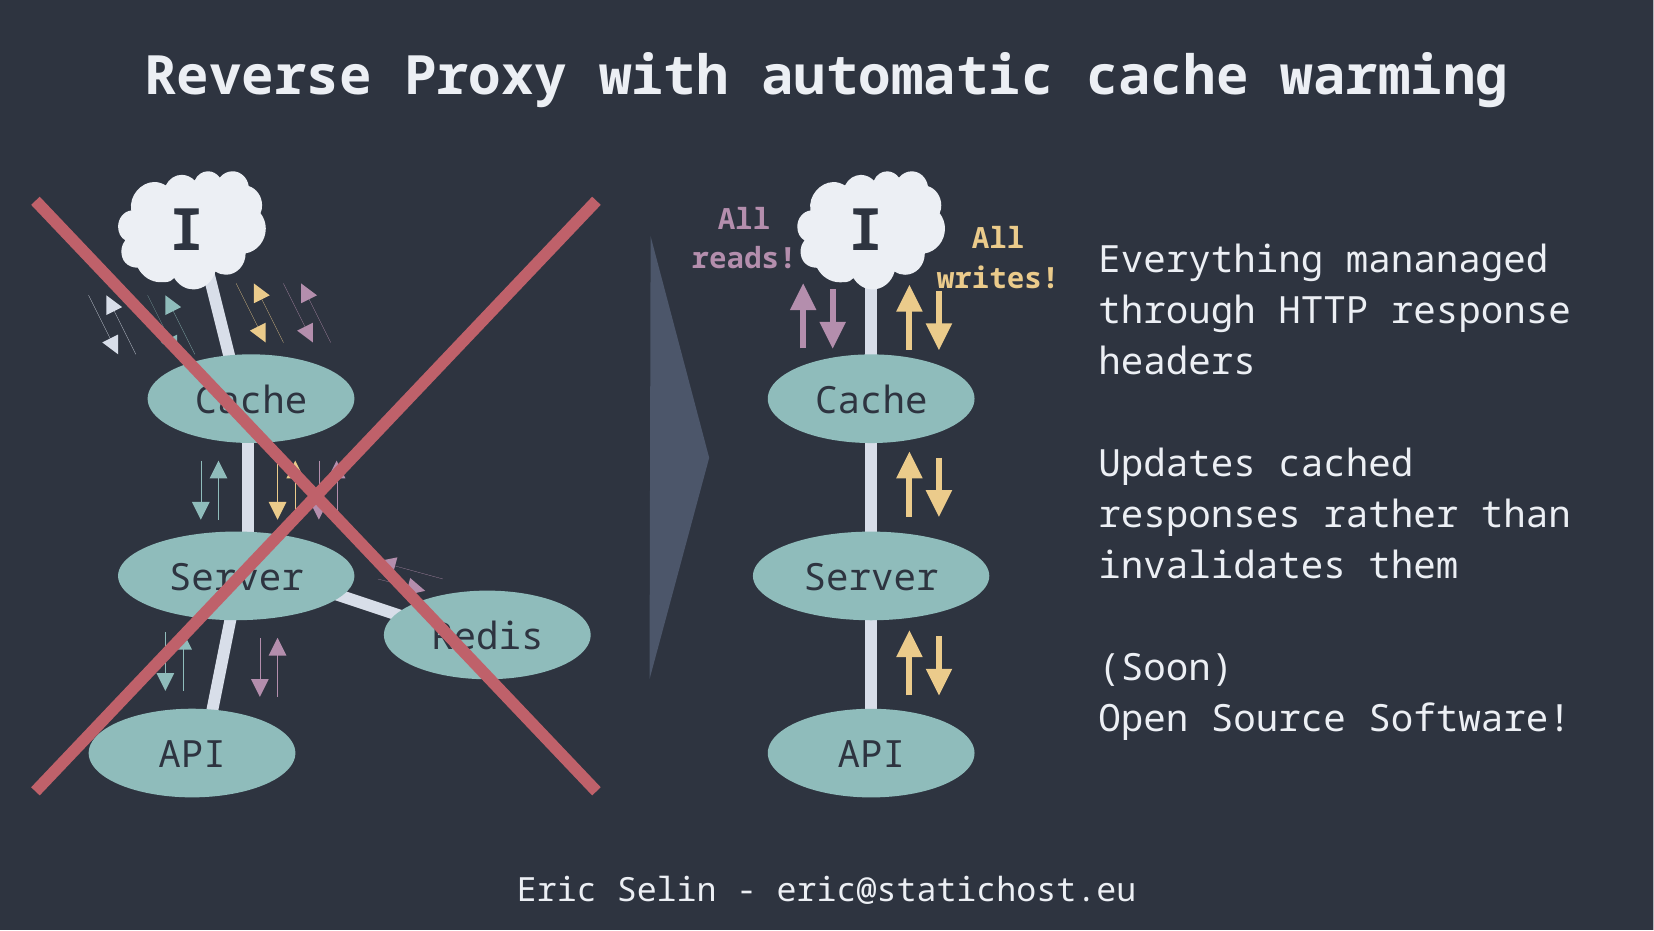

# Reverse Proxy with automatic cache warming
I
I
Everything mananaged through HTTP response headers
Updates cached responses rather than invalidates them
(Soon)
Open Source Software!
All reads!
All writes!
Cache
Cache
Server
Server
Redis
API
API
Eric Selin - eric@statichost.eu